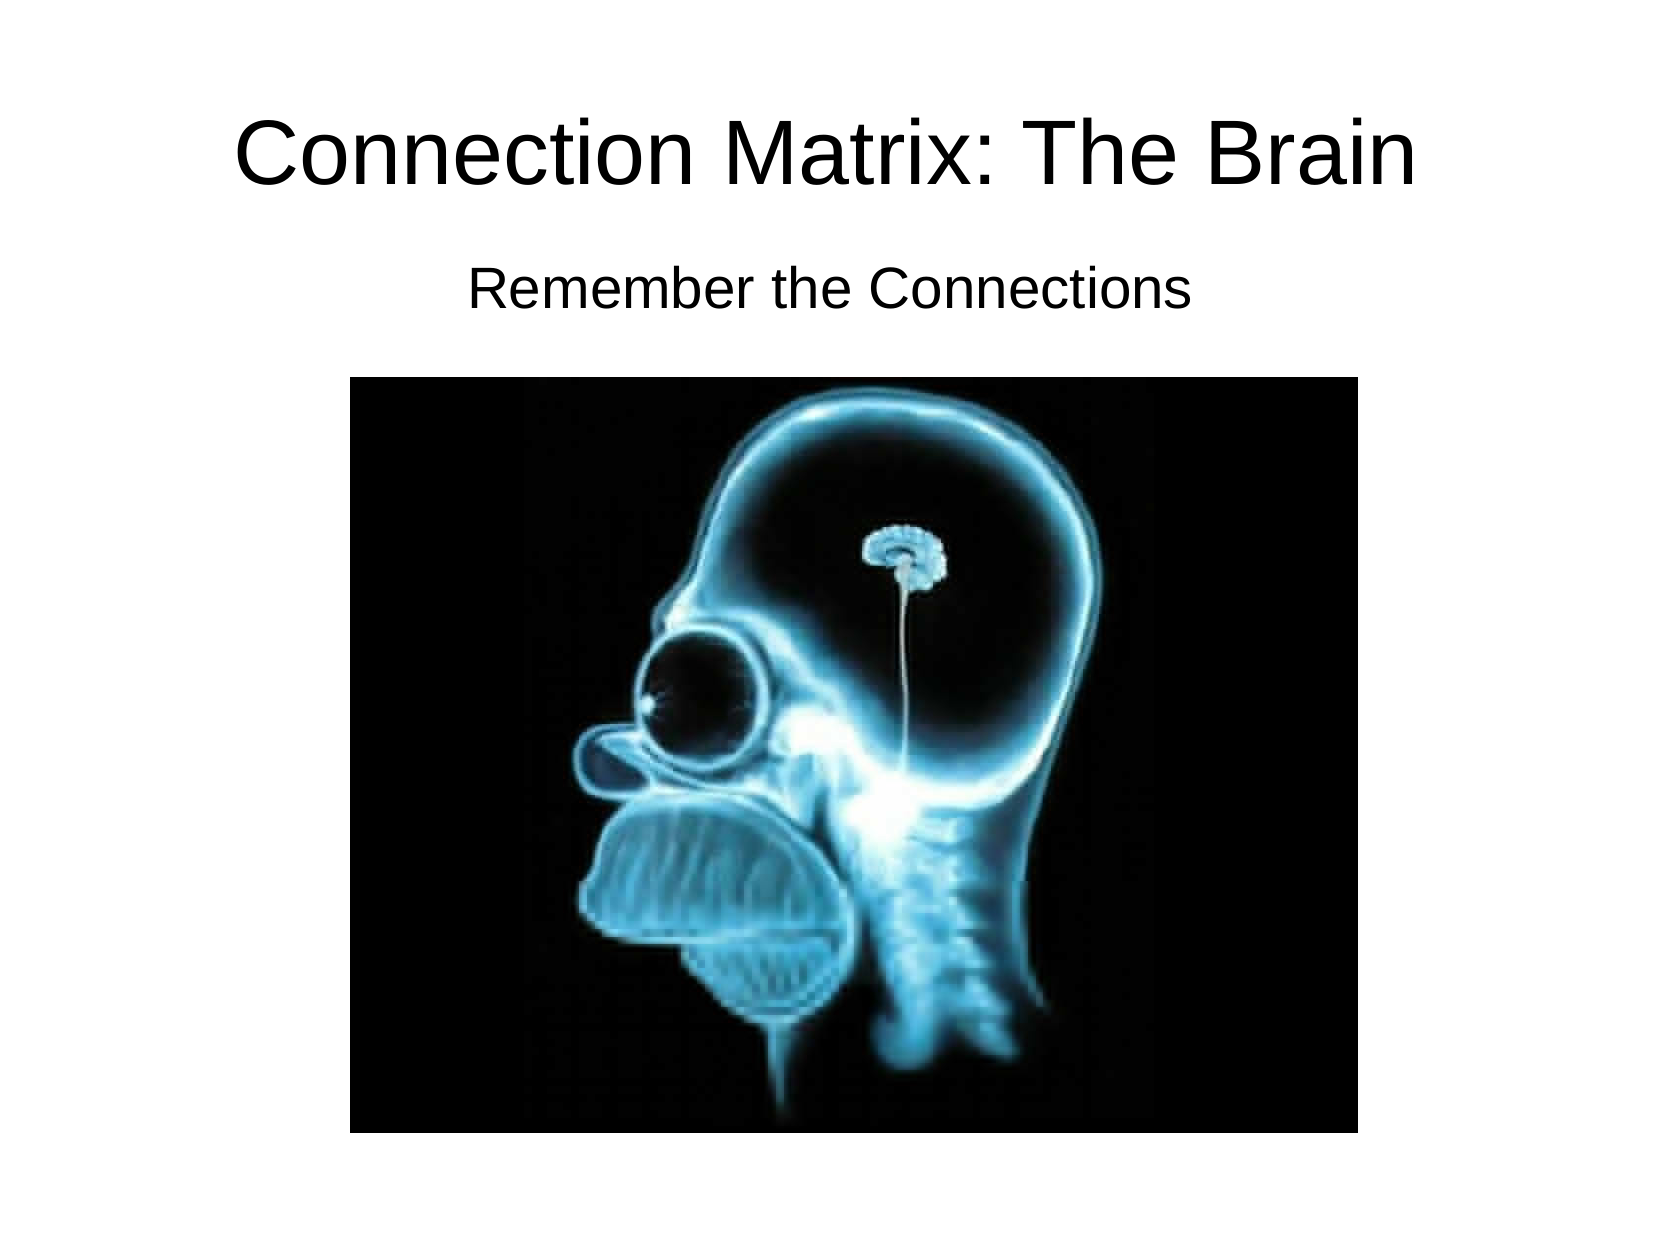

# Connection Matrix: The Brain
Remember the Connections